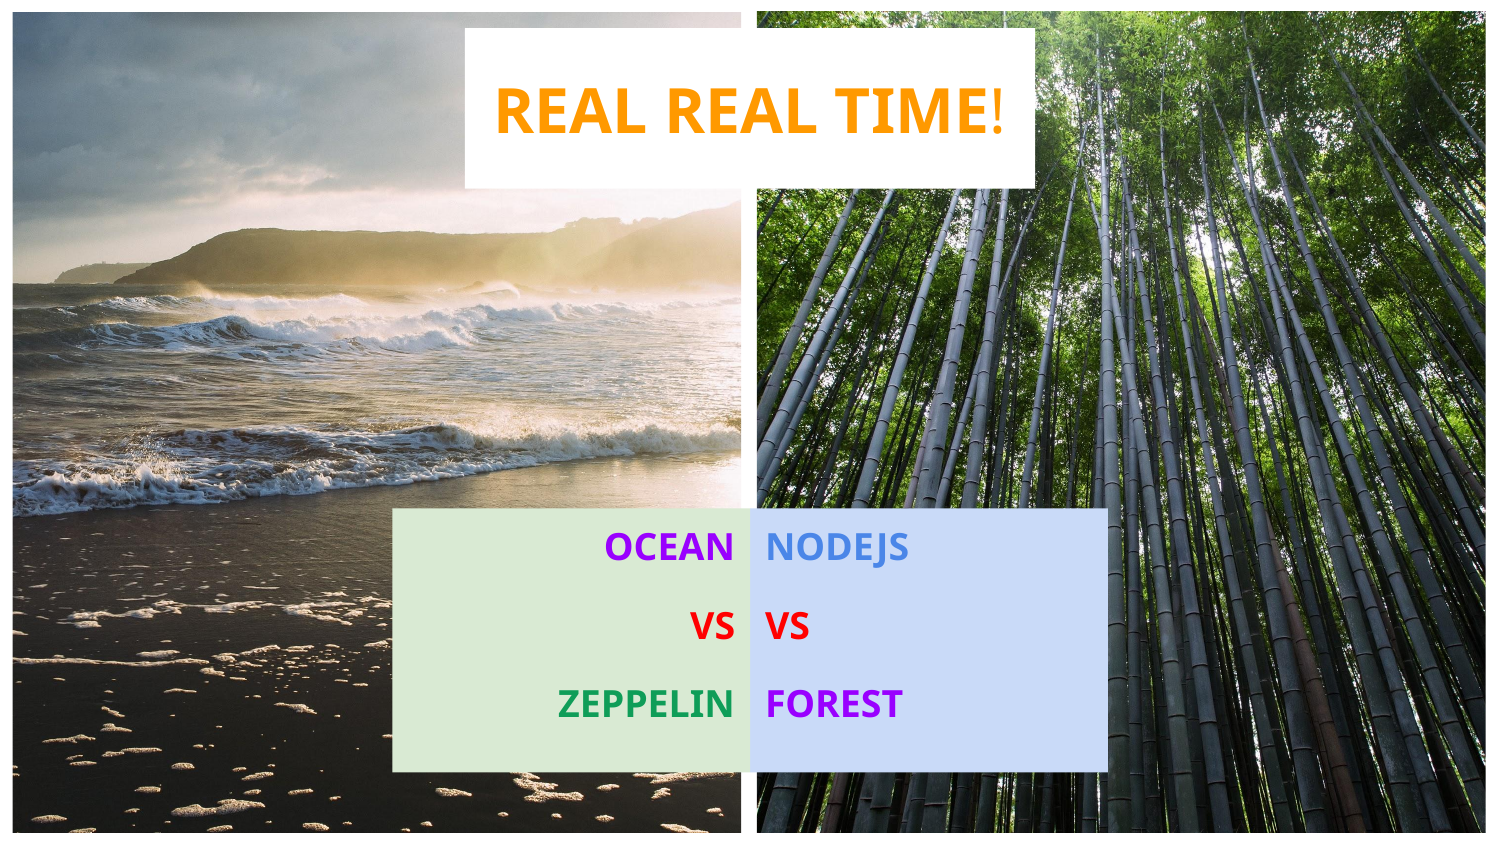

REAL REAL TIME!
OCEAN
VS
ZEPPELIN
# NODEJS
VS
FOREST